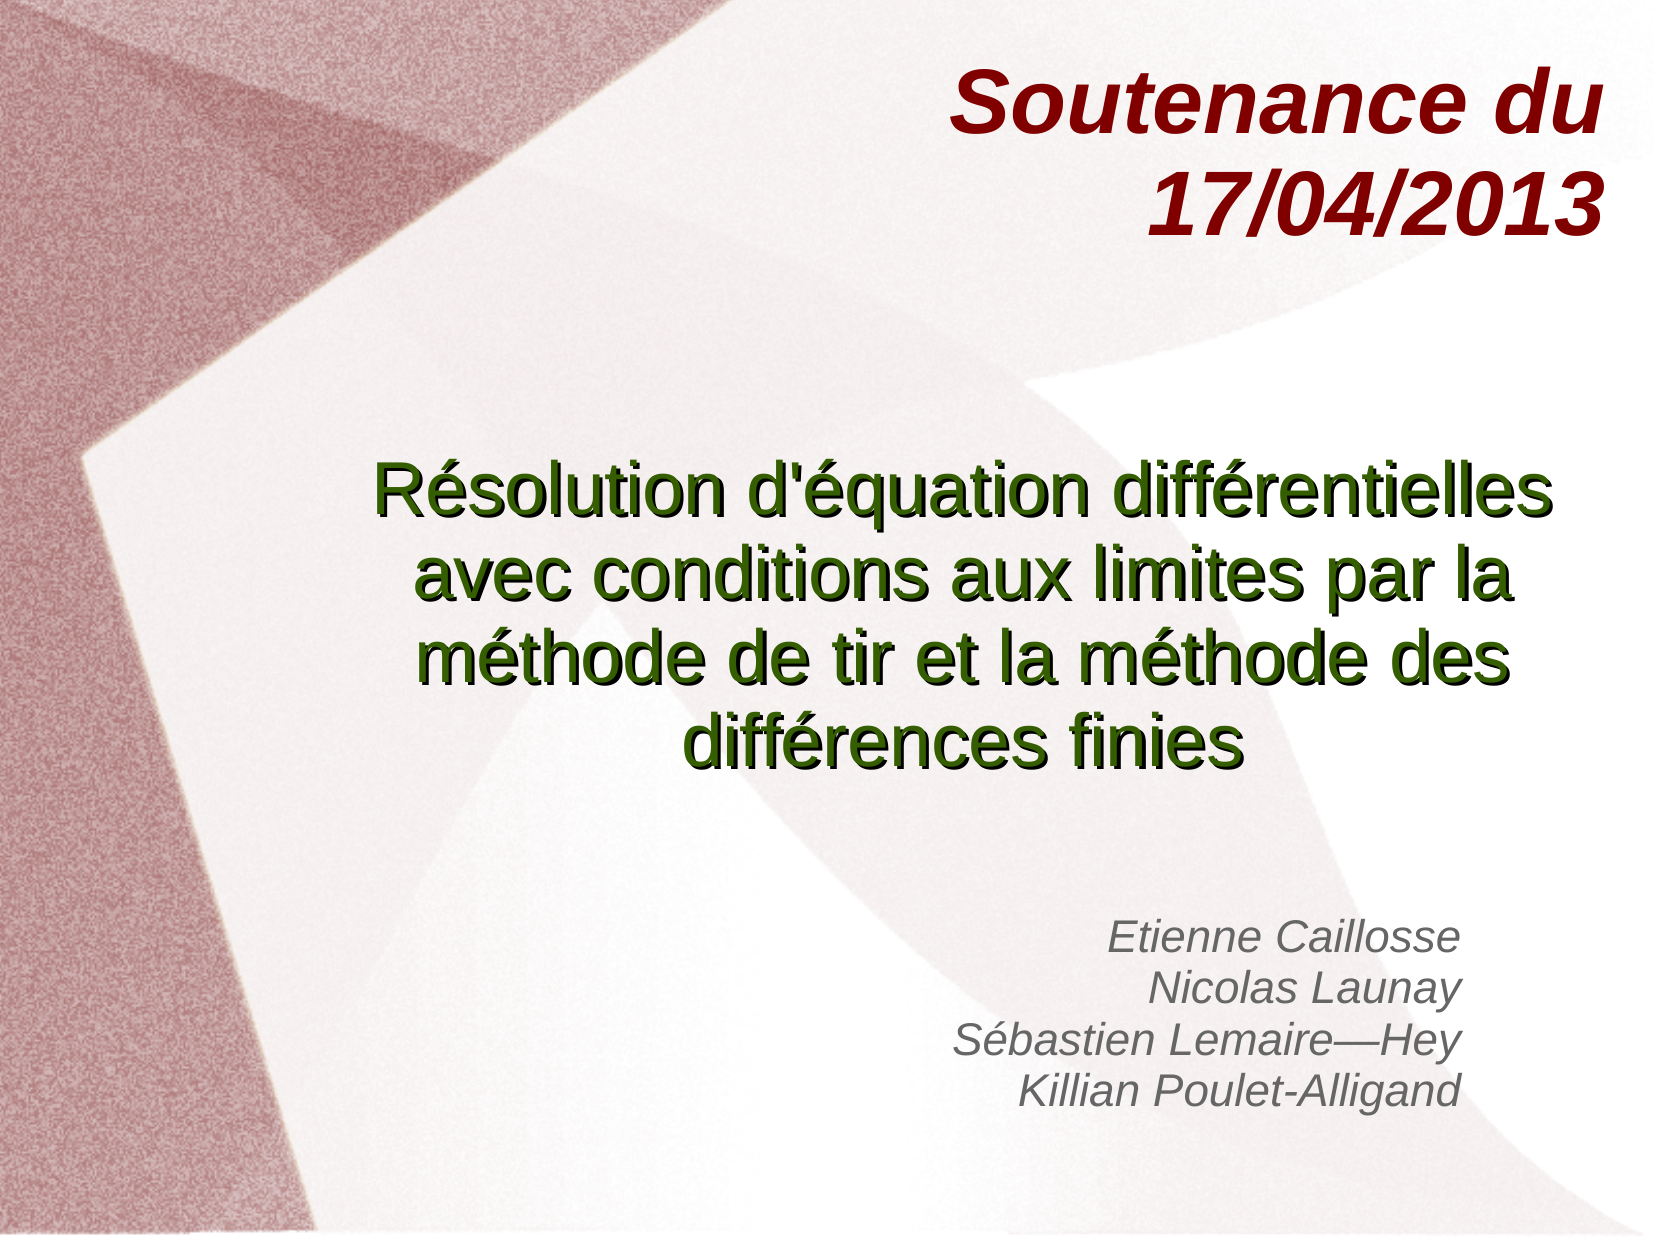

# Soutenance du 17/04/2013
Résolution d'équation différentielles avec conditions aux limites par la méthode de tir et la méthode des différences finies
Etienne Caillosse
Nicolas Launay
Sébastien Lemaire—Hey
Killian Poulet-Alligand